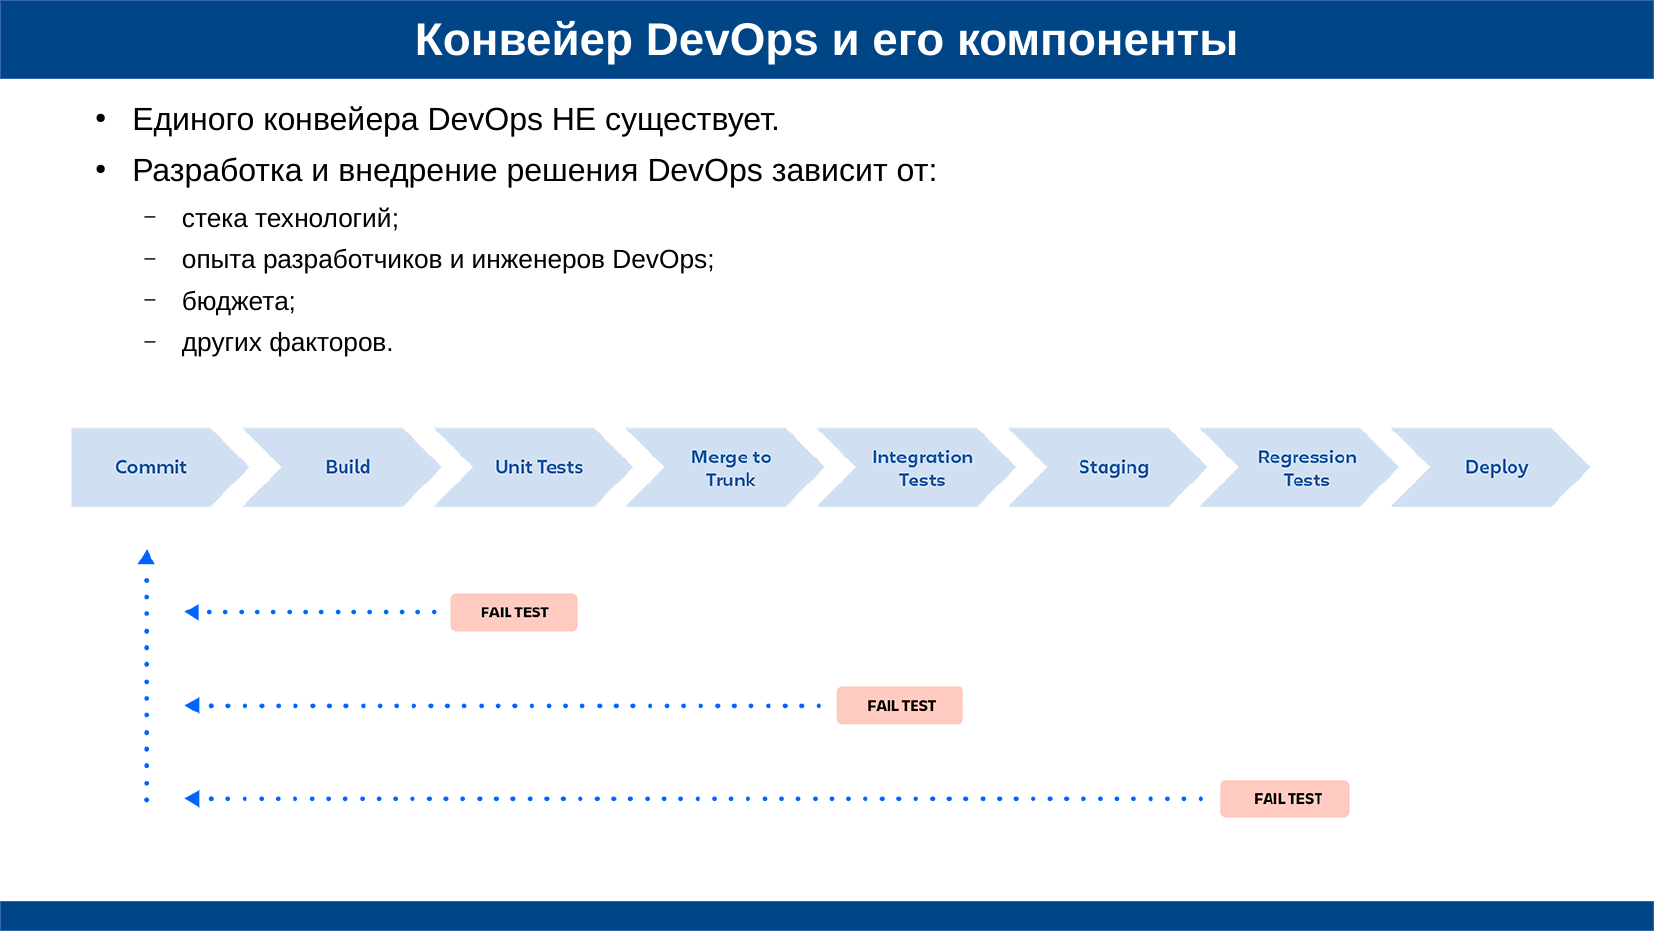

# Конвейер DevOps и его компоненты
Единого конвейера DevOps НЕ существует.
Разработка и внедрение решения DevOps зависит от:
стека технологий;
опыта разработчиков и инженеров DevOps;
бюджета;
других факторов.